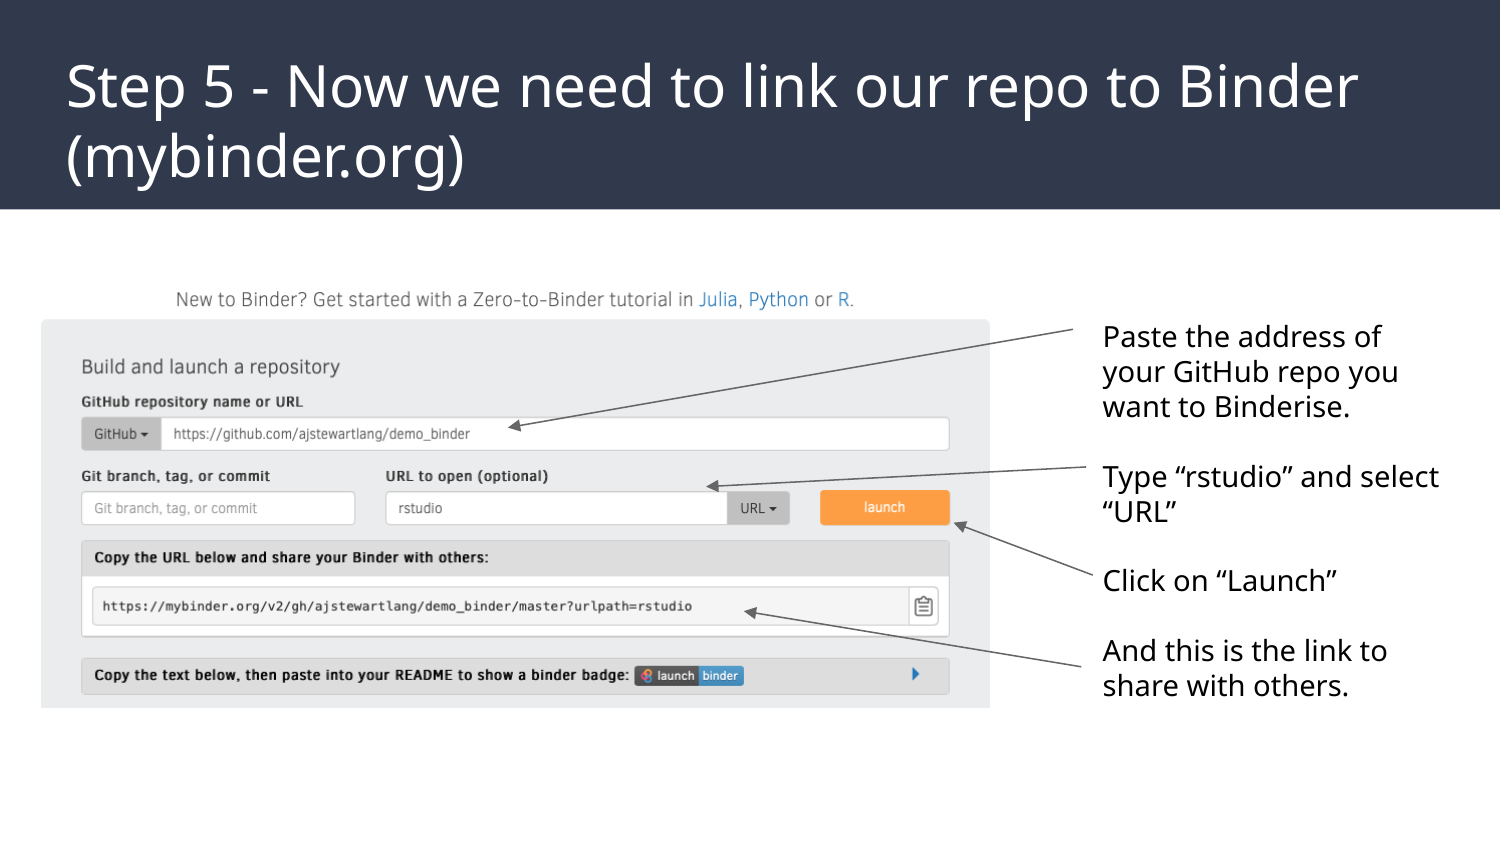

# Step 5 - Now we need to link our repo to Binder (mybinder.org)
Paste the address of your GitHub repo you want to Binderise.
Type “rstudio” and select “URL”
Click on “Launch”
And this is the link to share with others.